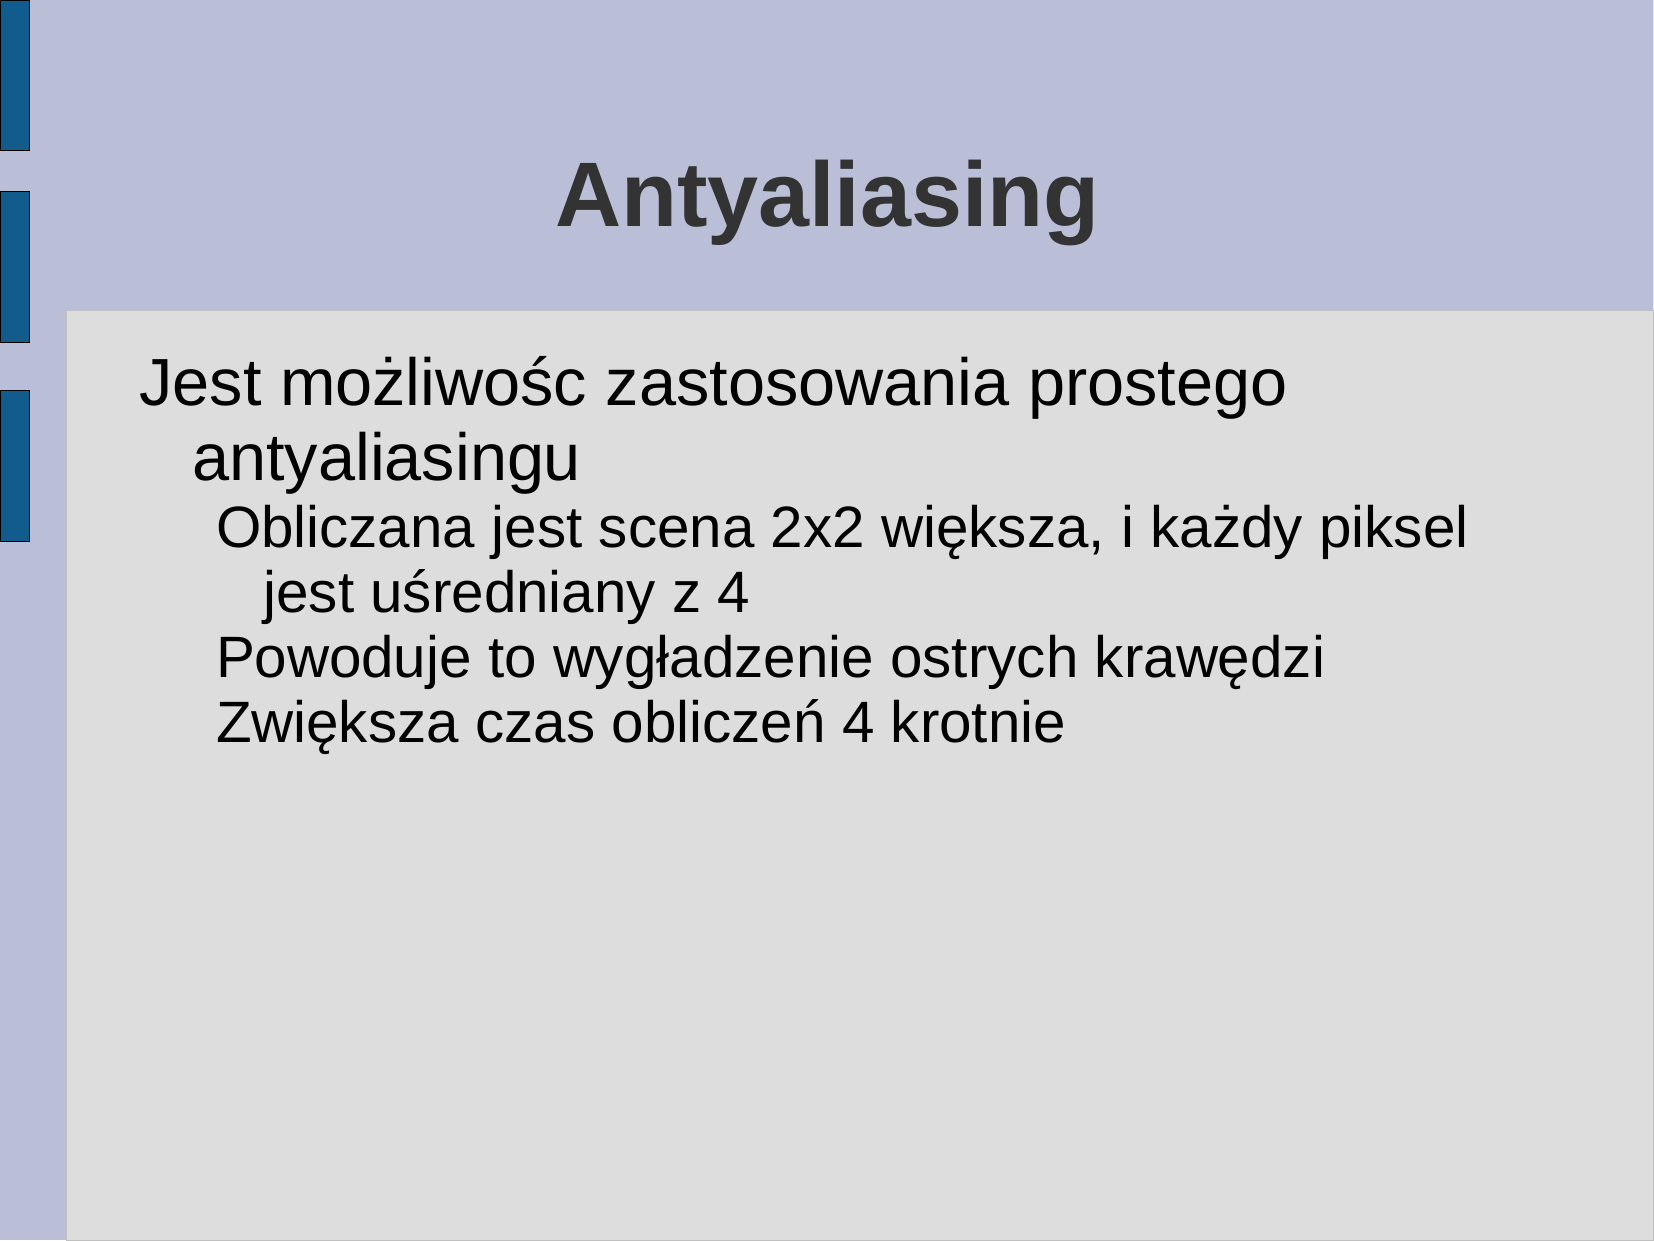

# Antyaliasing
Jest możliwośc zastosowania prostego antyaliasingu
Obliczana jest scena 2x2 większa, i każdy piksel jest uśredniany z 4
Powoduje to wygładzenie ostrych krawędzi
Zwiększa czas obliczeń 4 krotnie